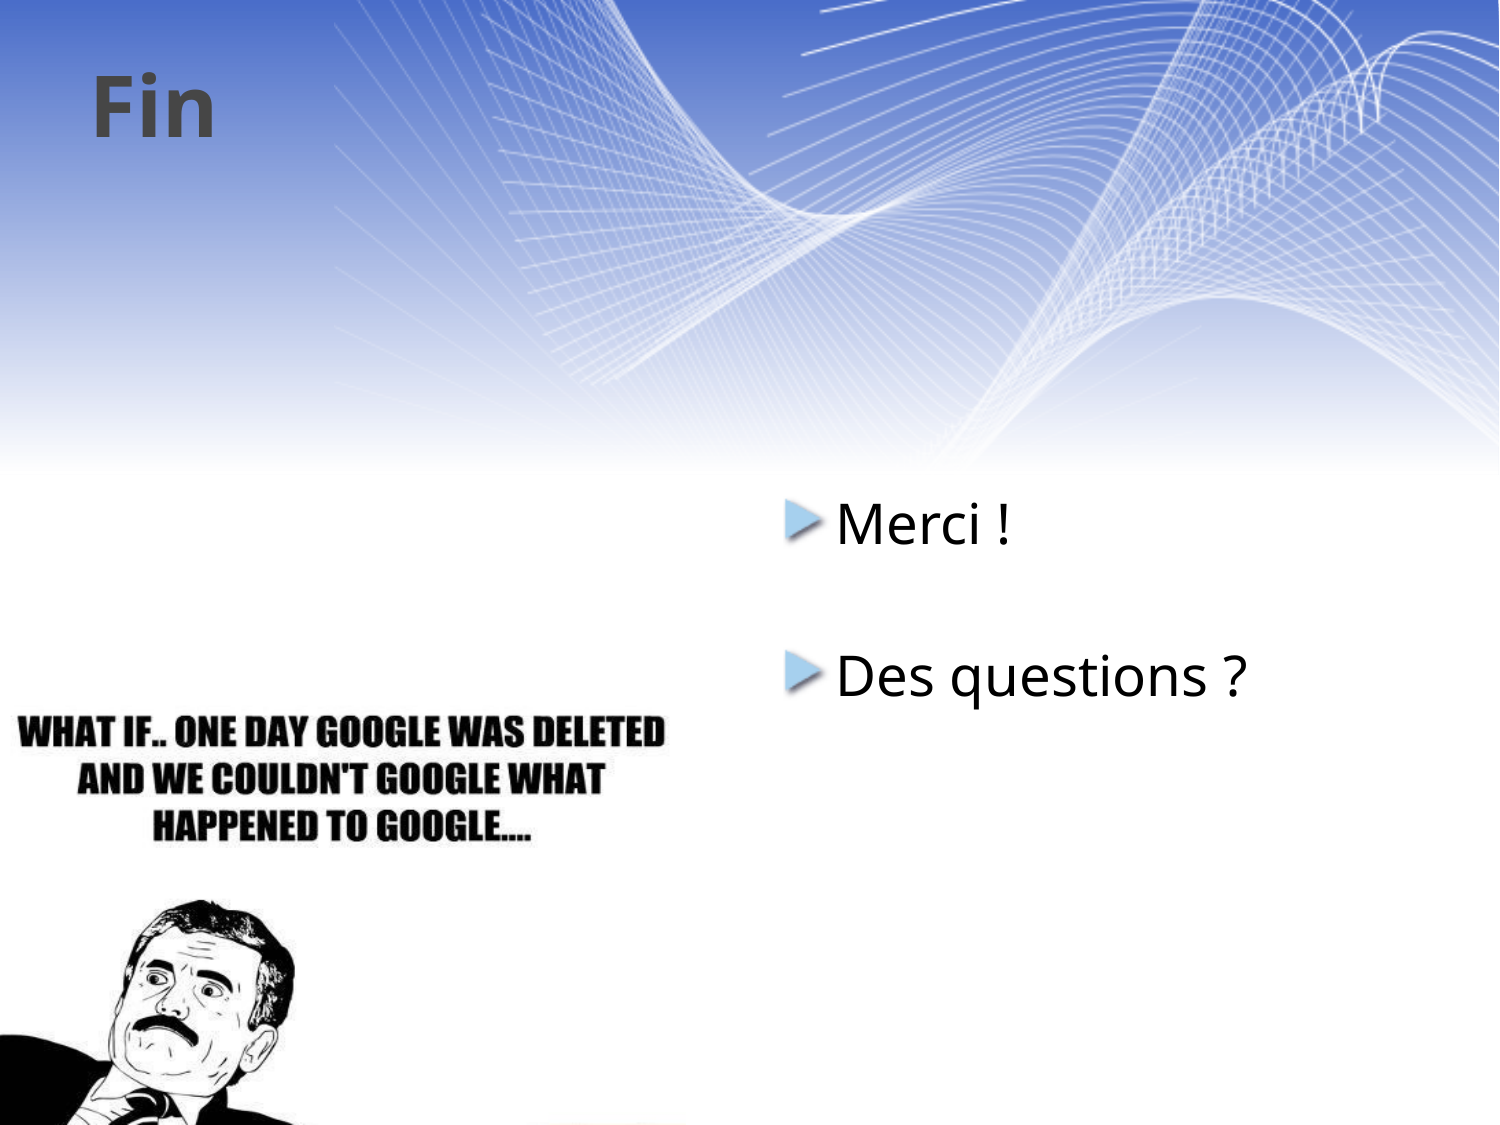

# Fin
Merci !
Des questions ?